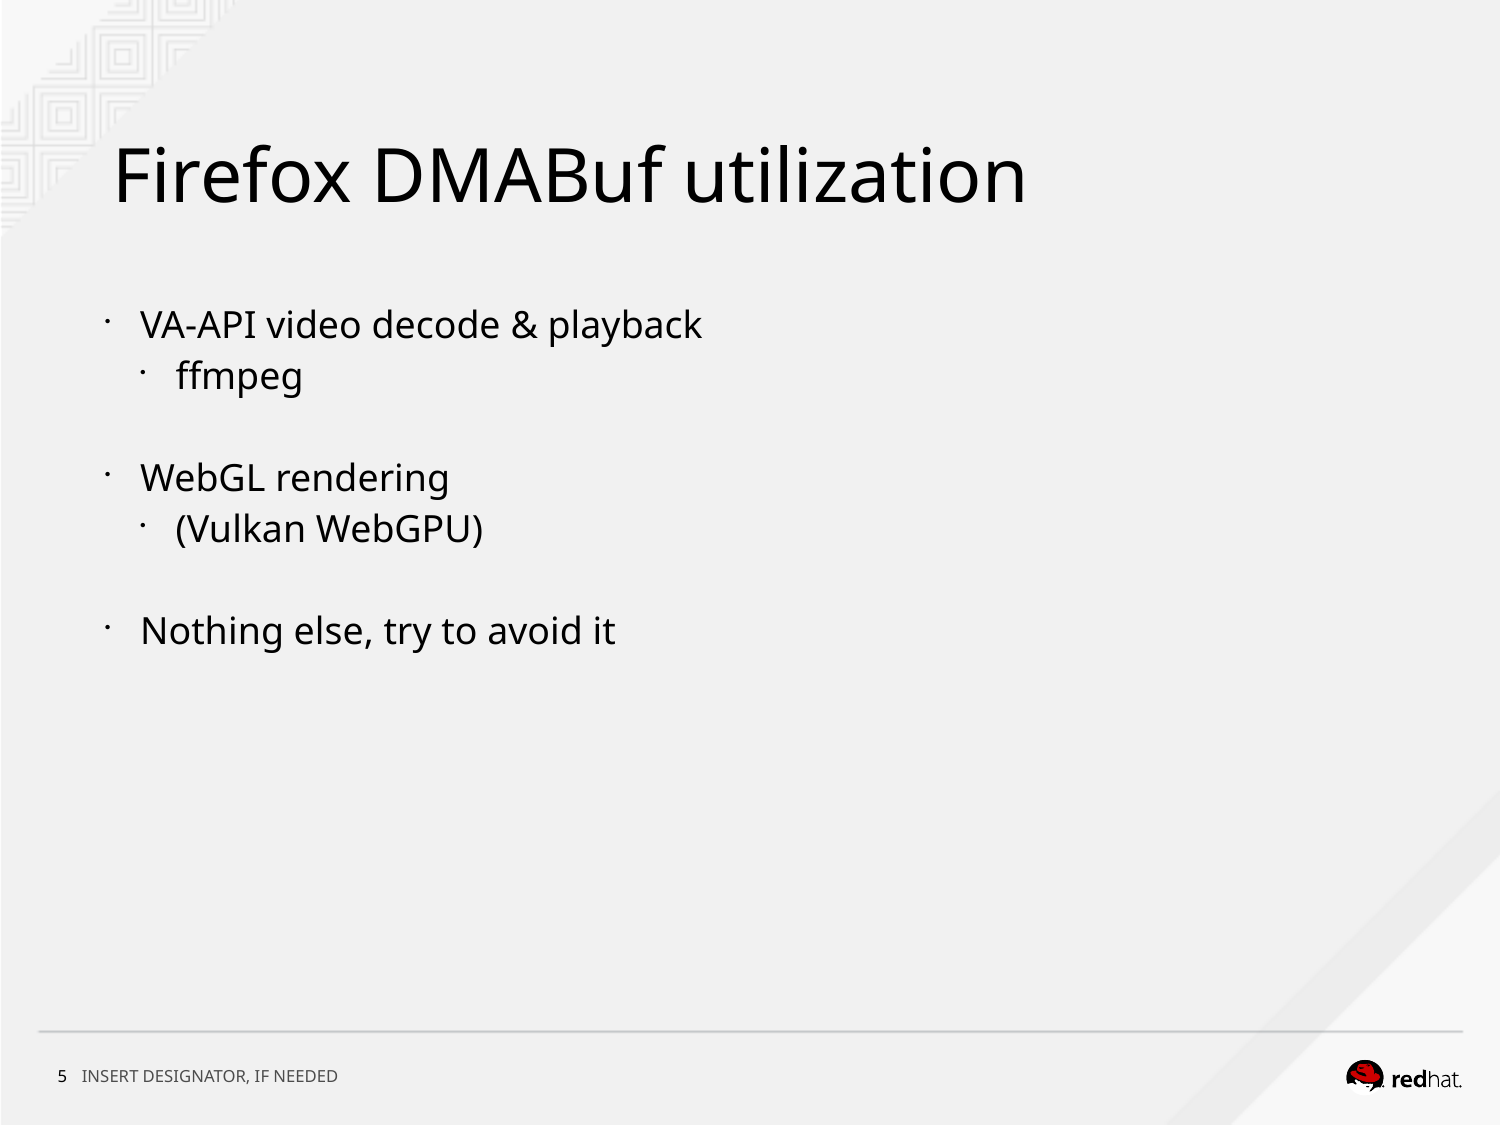

# Firefox DMABuf utilization
VA-API video decode & playback
ffmpeg
WebGL rendering
(Vulkan WebGPU)
Nothing else, try to avoid it
5
INSERT DESIGNATOR, IF NEEDED